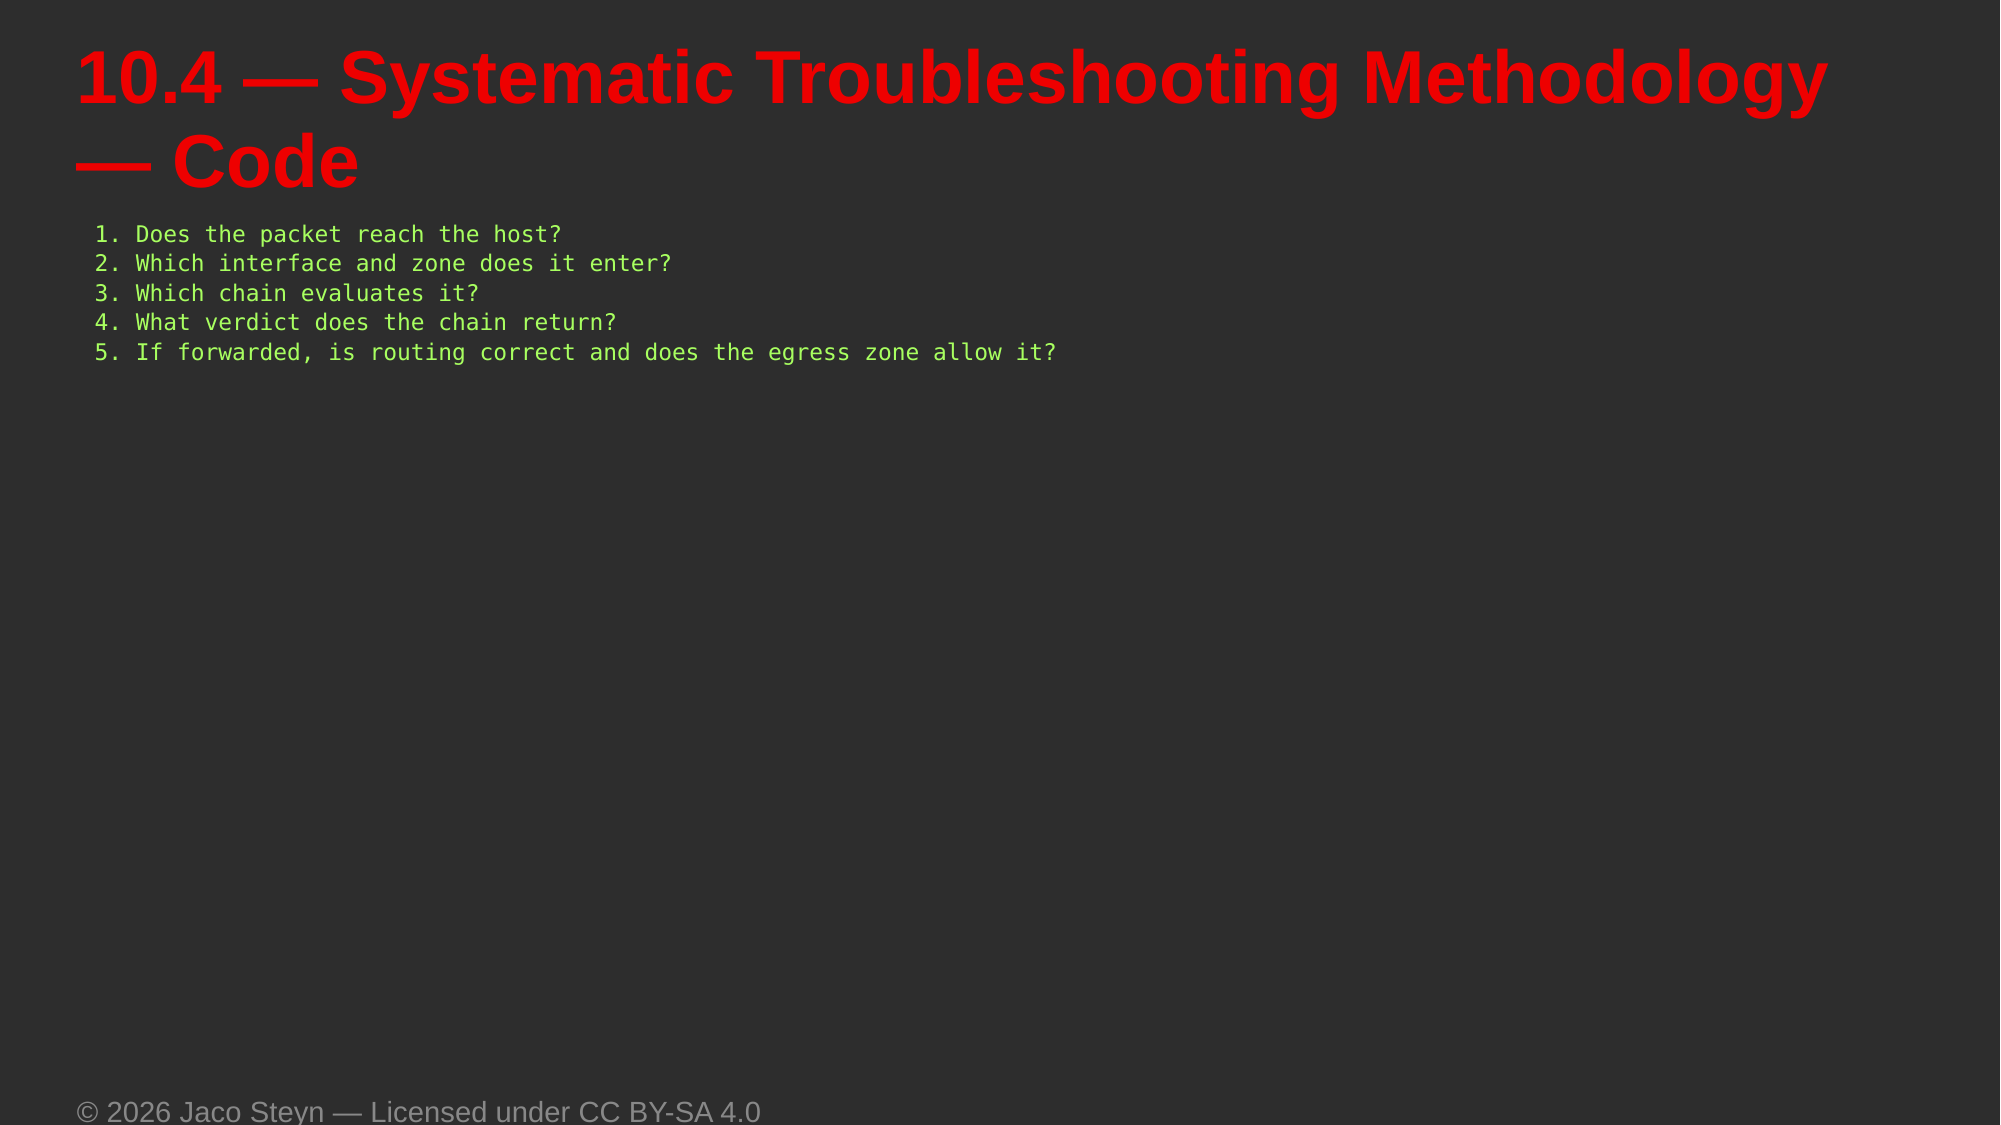

10.4 — Systematic Troubleshooting Methodology — Code
1. Does the packet reach the host?
2. Which interface and zone does it enter?
3. Which chain evaluates it?
4. What verdict does the chain return?
5. If forwarded, is routing correct and does the egress zone allow it?
© 2026 Jaco Steyn — Licensed under CC BY-SA 4.0